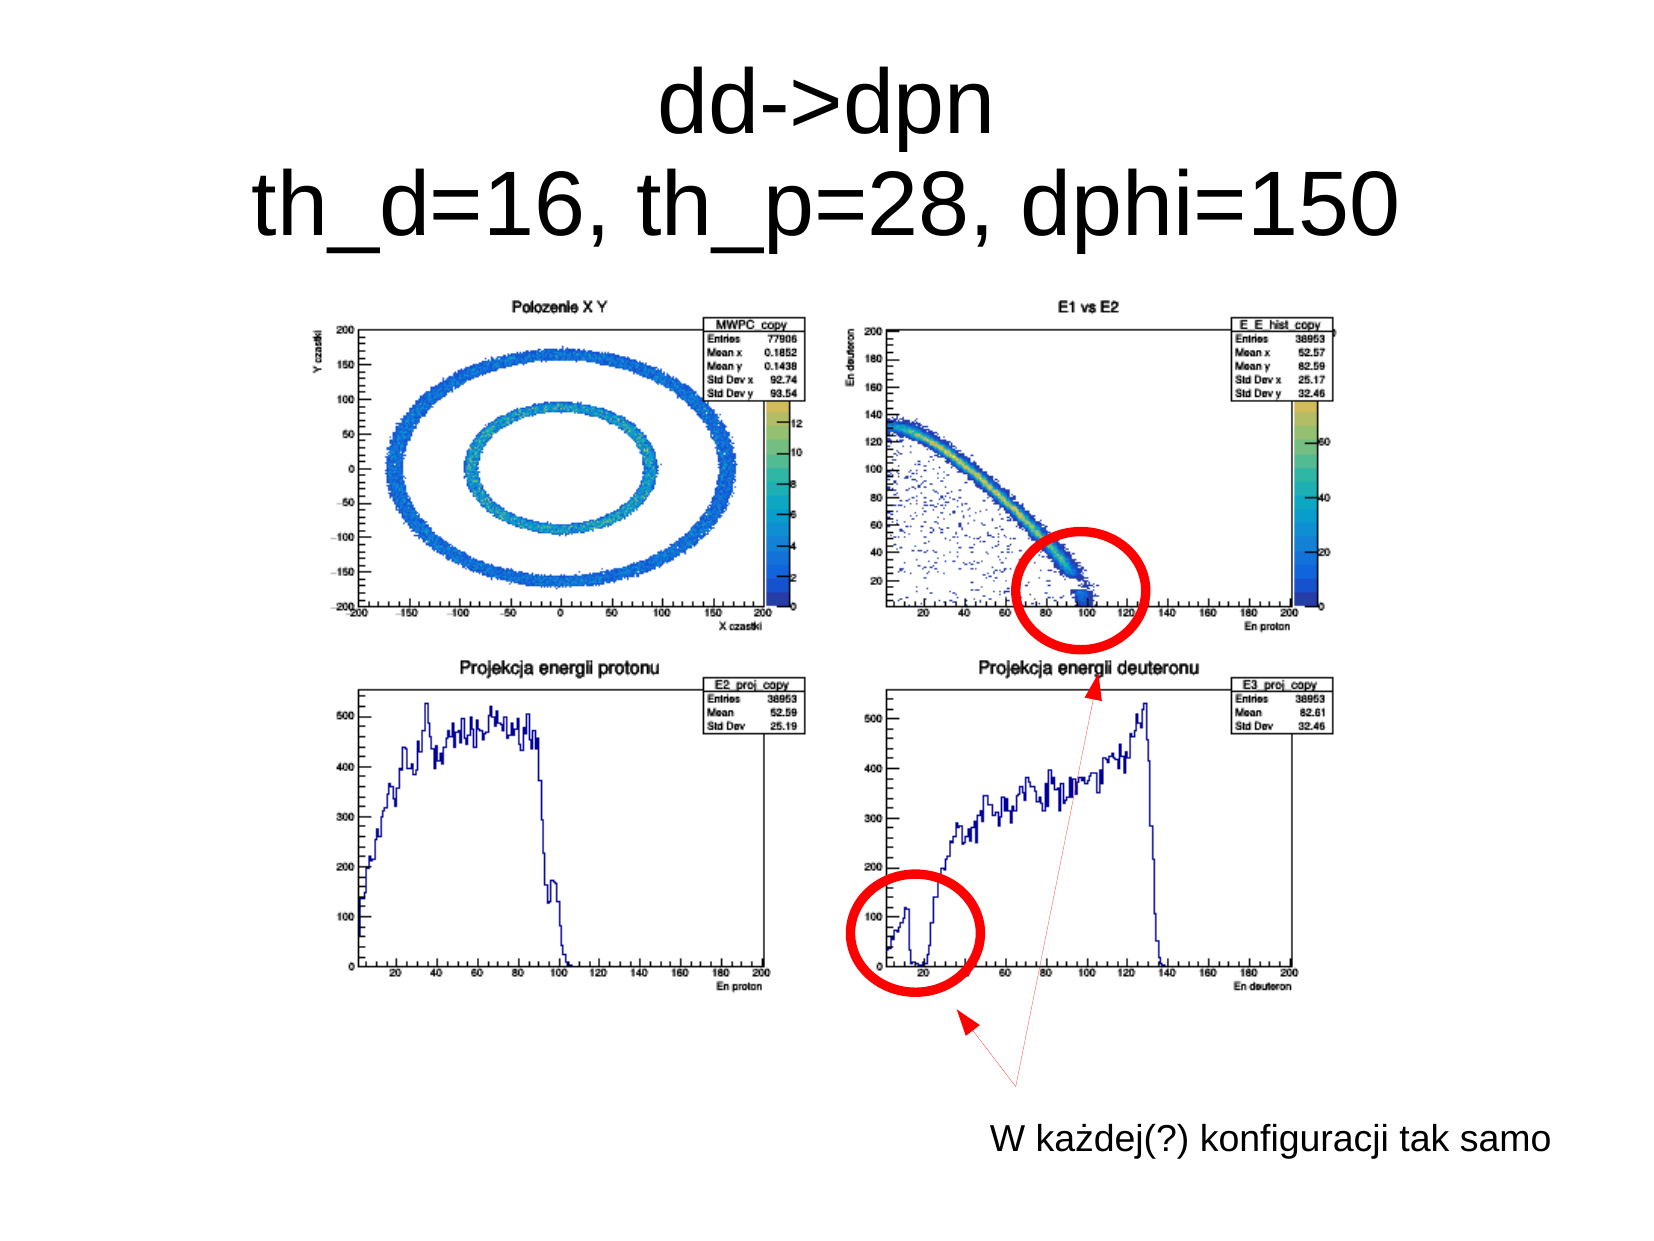

# dd->dpn th_d=16, th_p=28, dphi=150
W każdej(?) konfiguracji tak samo